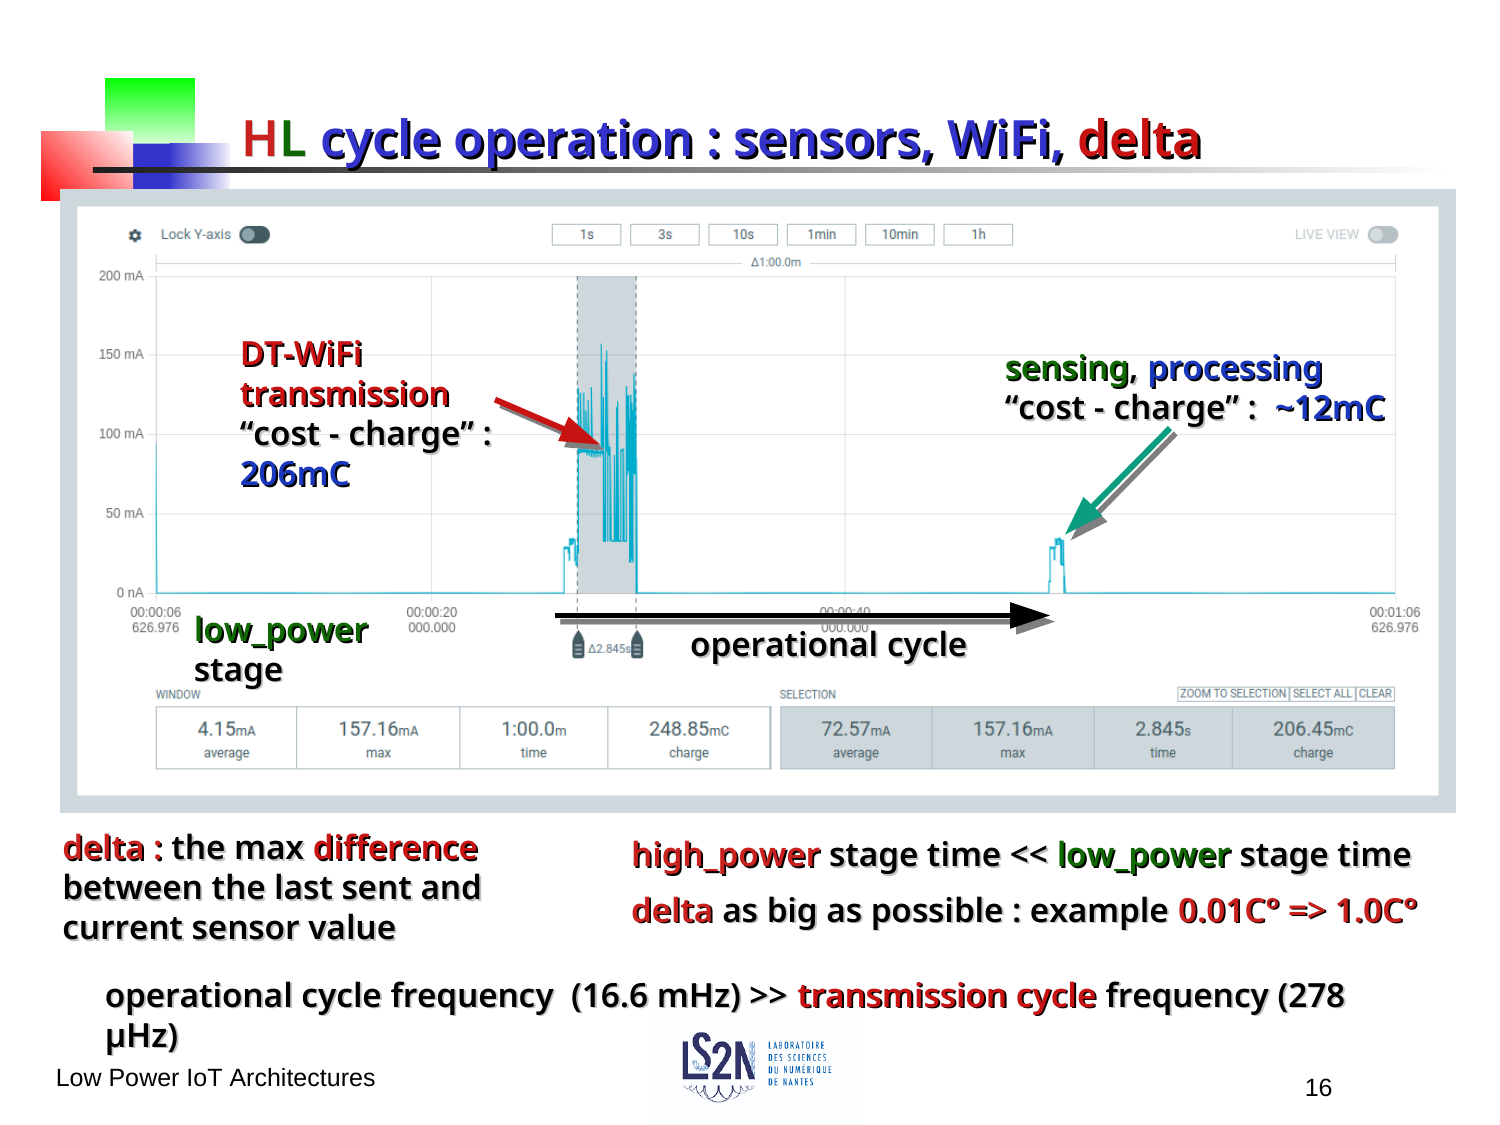

# HL cycle operation : sensors, WiFi, delta
DT-WiFi transmission “cost - charge” : 206mC
sensing, processing “cost - charge” : ~12mC
low_power stage
operational cycle
delta : the max difference between the last sent and current sensor value
high_power stage time << low_power stage time
delta as big as possible : example 0.01C° => 1.0C°
operational cycle frequency (16.6 mHz) >> transmission cycle frequency (278 µHz)
16